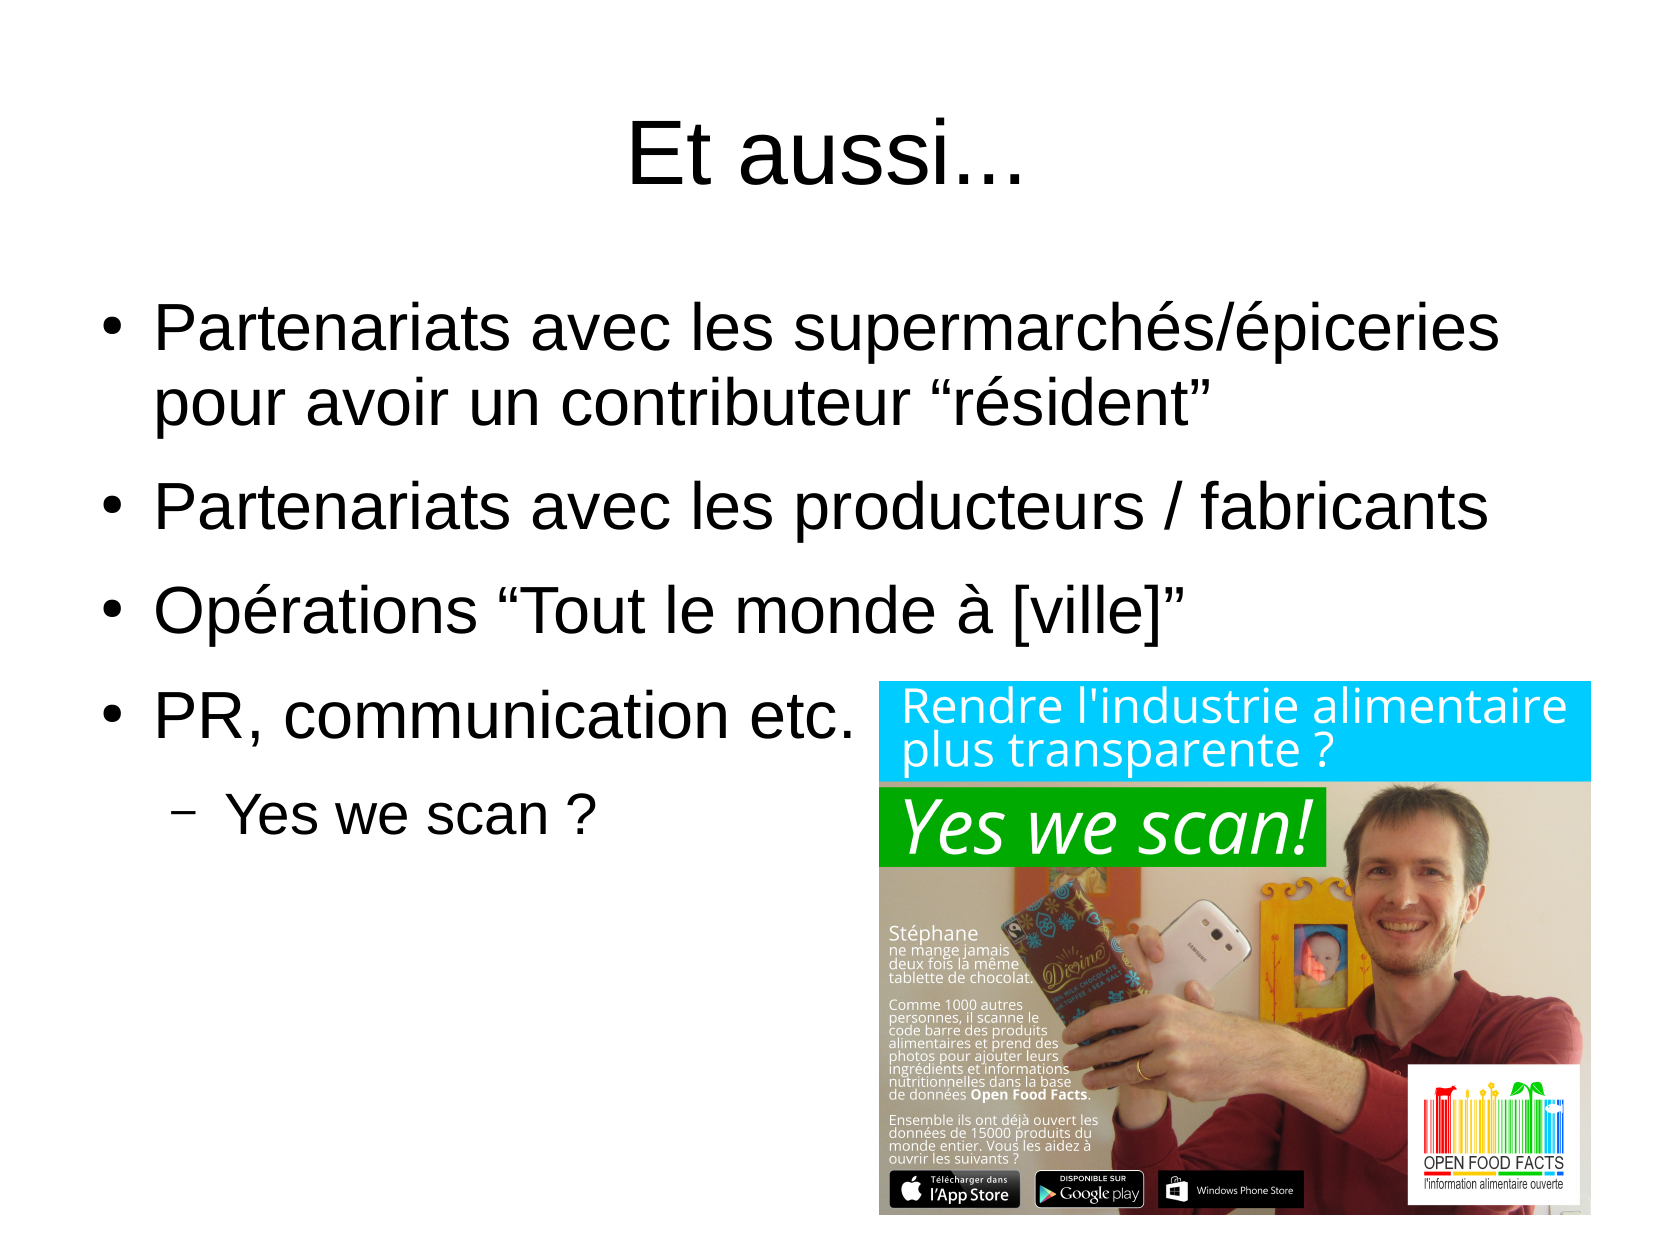

# Et aussi...
Partenariats avec les supermarchés/épiceries pour avoir un contributeur “résident”
Partenariats avec les producteurs / fabricants
Opérations “Tout le monde à [ville]”
PR, communication etc.
Yes we scan ?